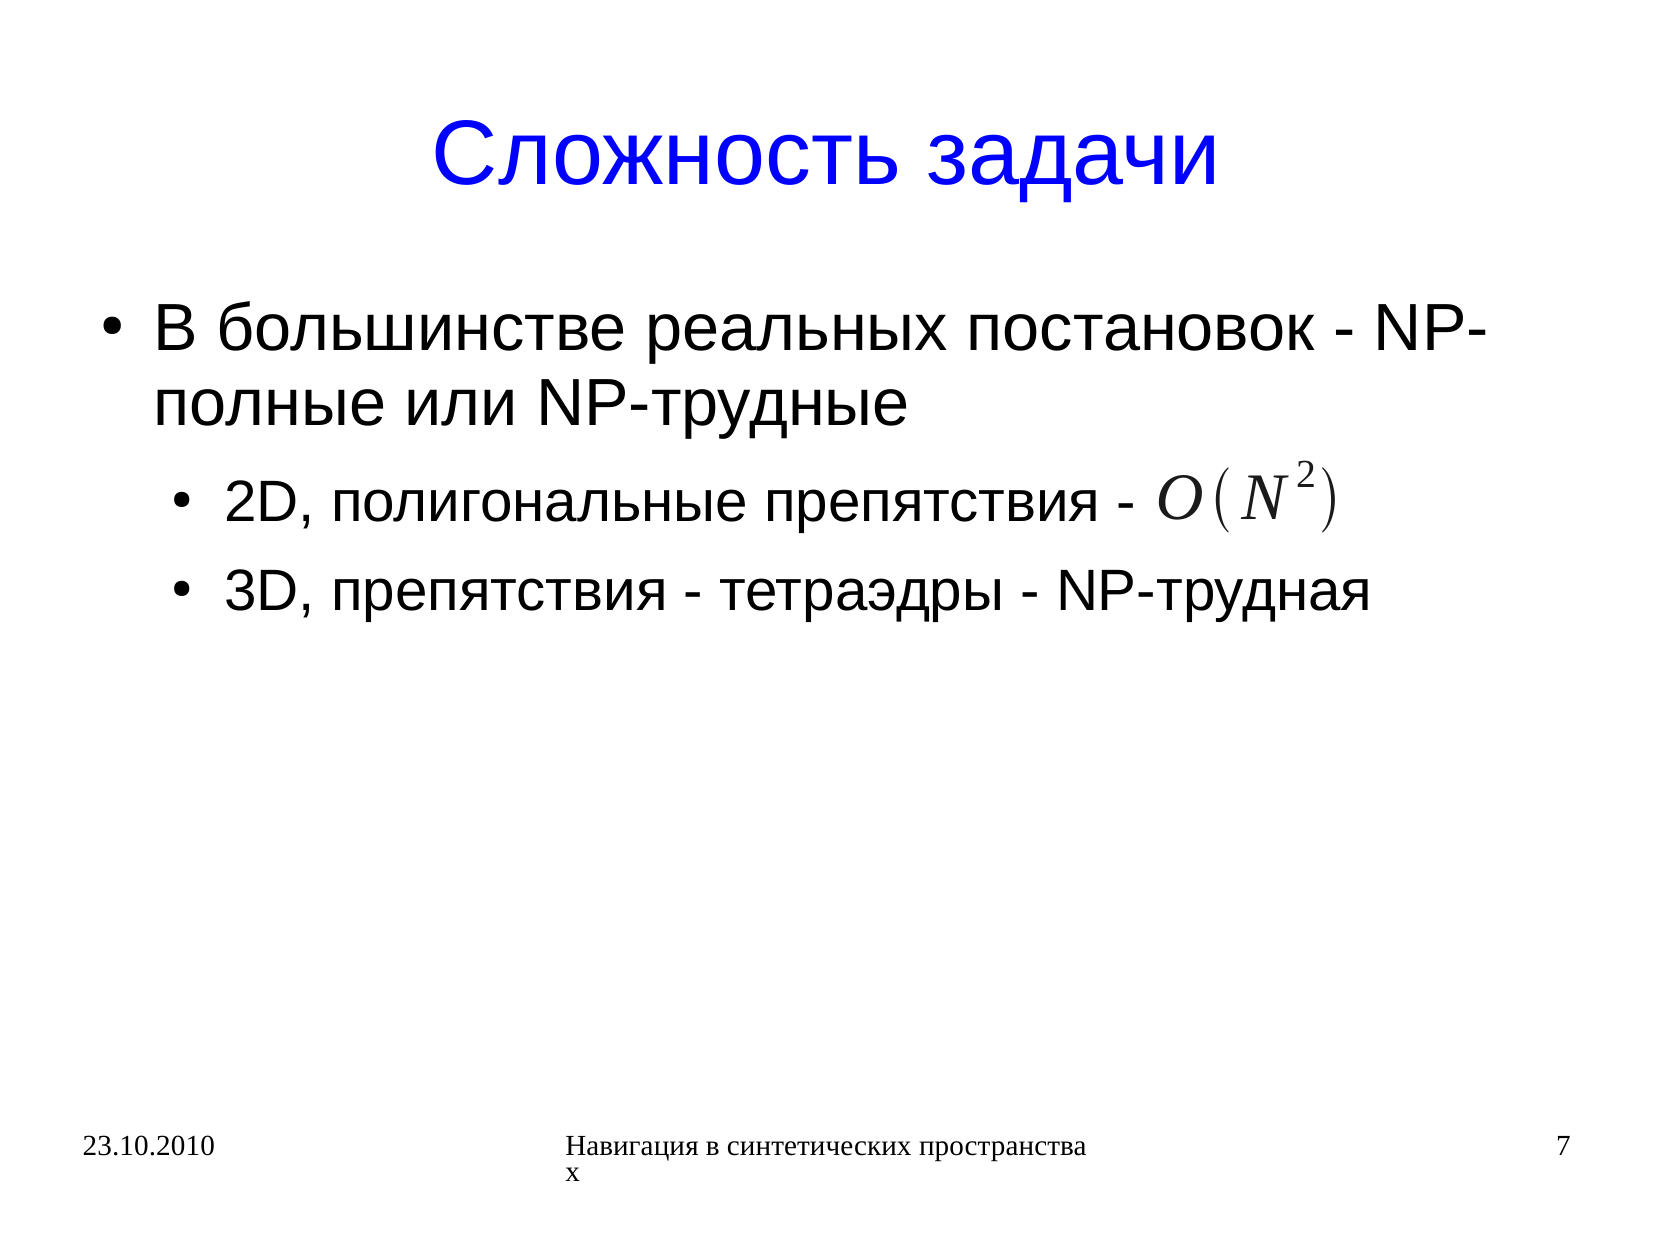

# Сложность задачи
В большинстве реальных постановок - NP-полные или NP-трудные
2D, полигональные препятствия -
3D, препятствия - тетраэдры - NP-трудная
23.10.2010
Навигация в синтетических пространствах
7